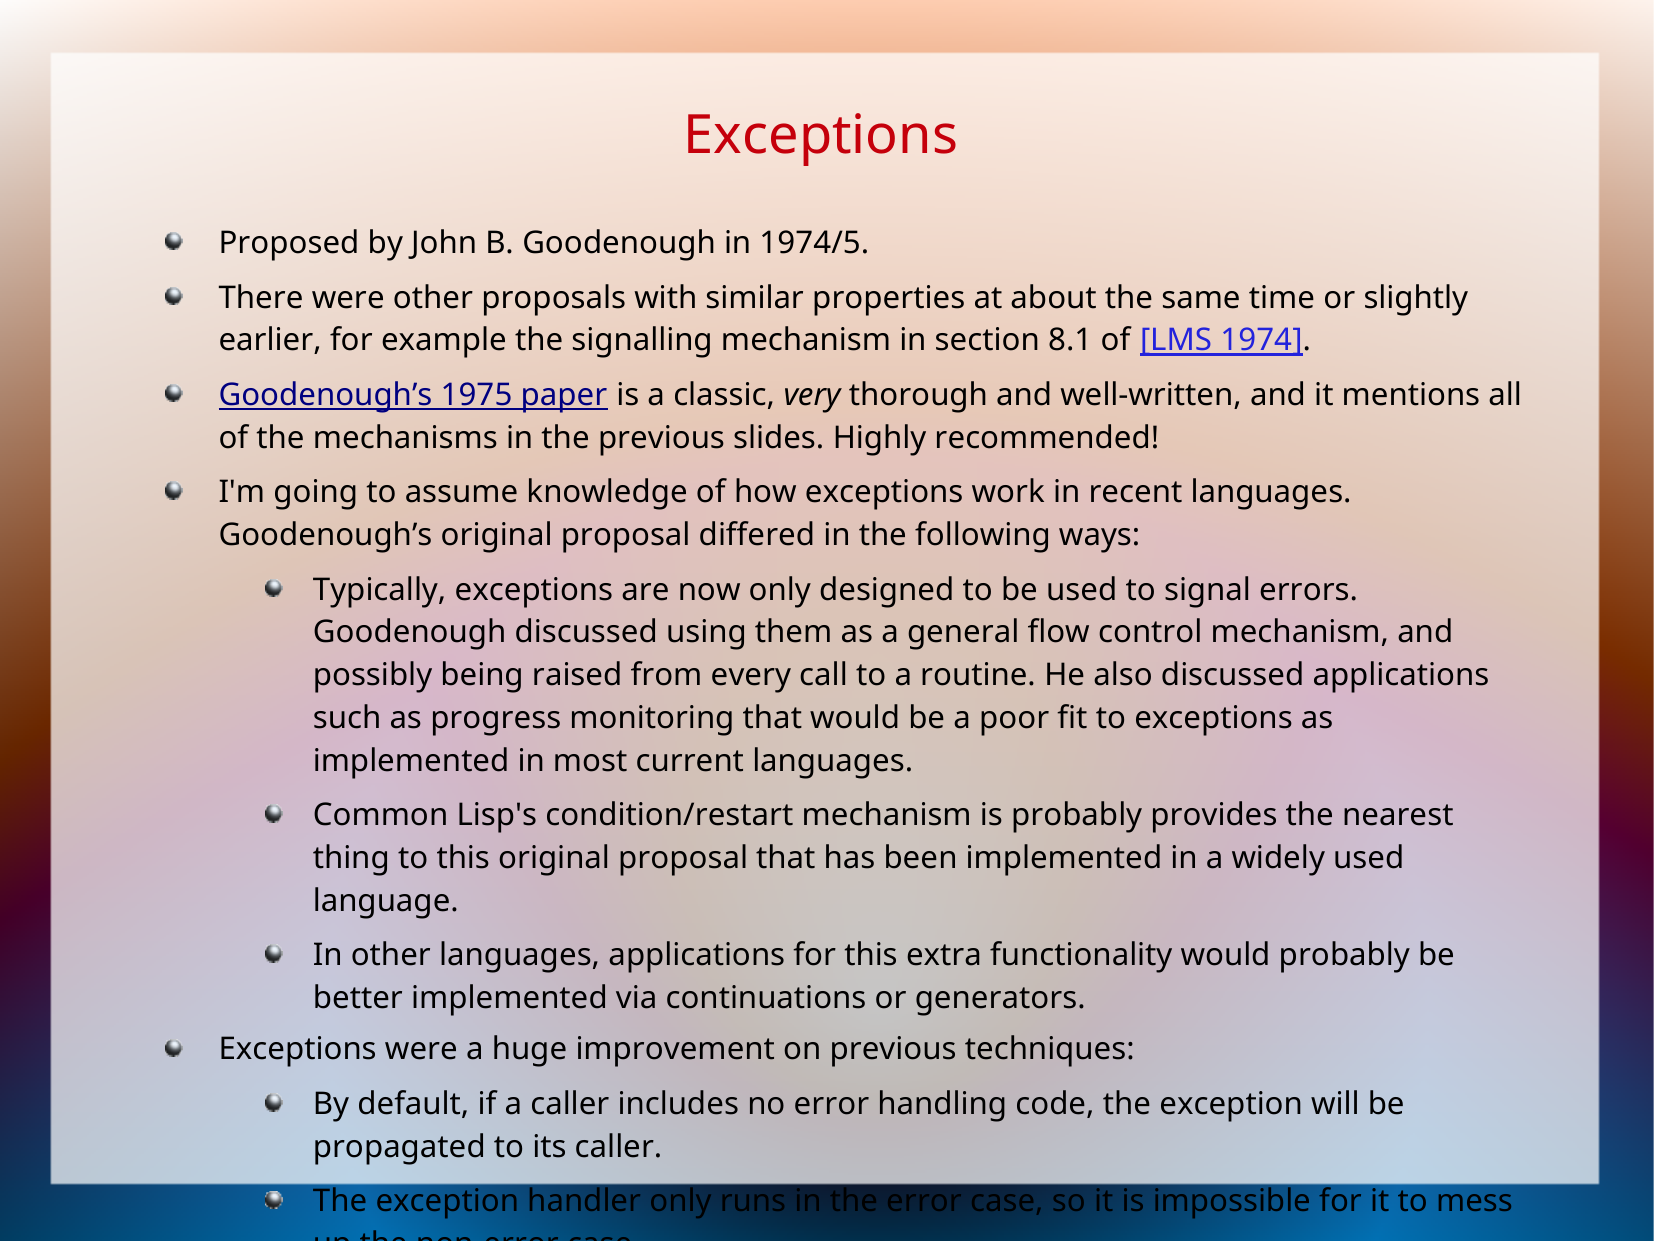

# Exceptions
Proposed by John B. Goodenough in 1974/5.
There were other proposals with similar properties at about the same time or slightly earlier, for example the signalling mechanism in section 8.1 of [LMS 1974].
Goodenough’s 1975 paper is a classic, very thorough and well-written, and it mentions all of the mechanisms in the previous slides. Highly recommended!
I'm going to assume knowledge of how exceptions work in recent languages. Goodenough’s original proposal differed in the following ways:
Typically, exceptions are now only designed to be used to signal errors. Goodenough discussed using them as a general flow control mechanism, and possibly being raised from every call to a routine. He also discussed applications such as progress monitoring that would be a poor fit to exceptions as implemented in most current languages.
Common Lisp's condition/restart mechanism is probably provides the nearest thing to this original proposal that has been implemented in a widely used language.
In other languages, applications for this extra functionality would probably be better implemented via continuations or generators.
Exceptions were a huge improvement on previous techniques:
By default, if a caller includes no error handling code, the exception will be propagated to its caller.
The exception handler only runs in the error case, so it is impossible for it to mess up the non-error case.
In some languages, it is possible to statically declare which exceptions a routine can raise.